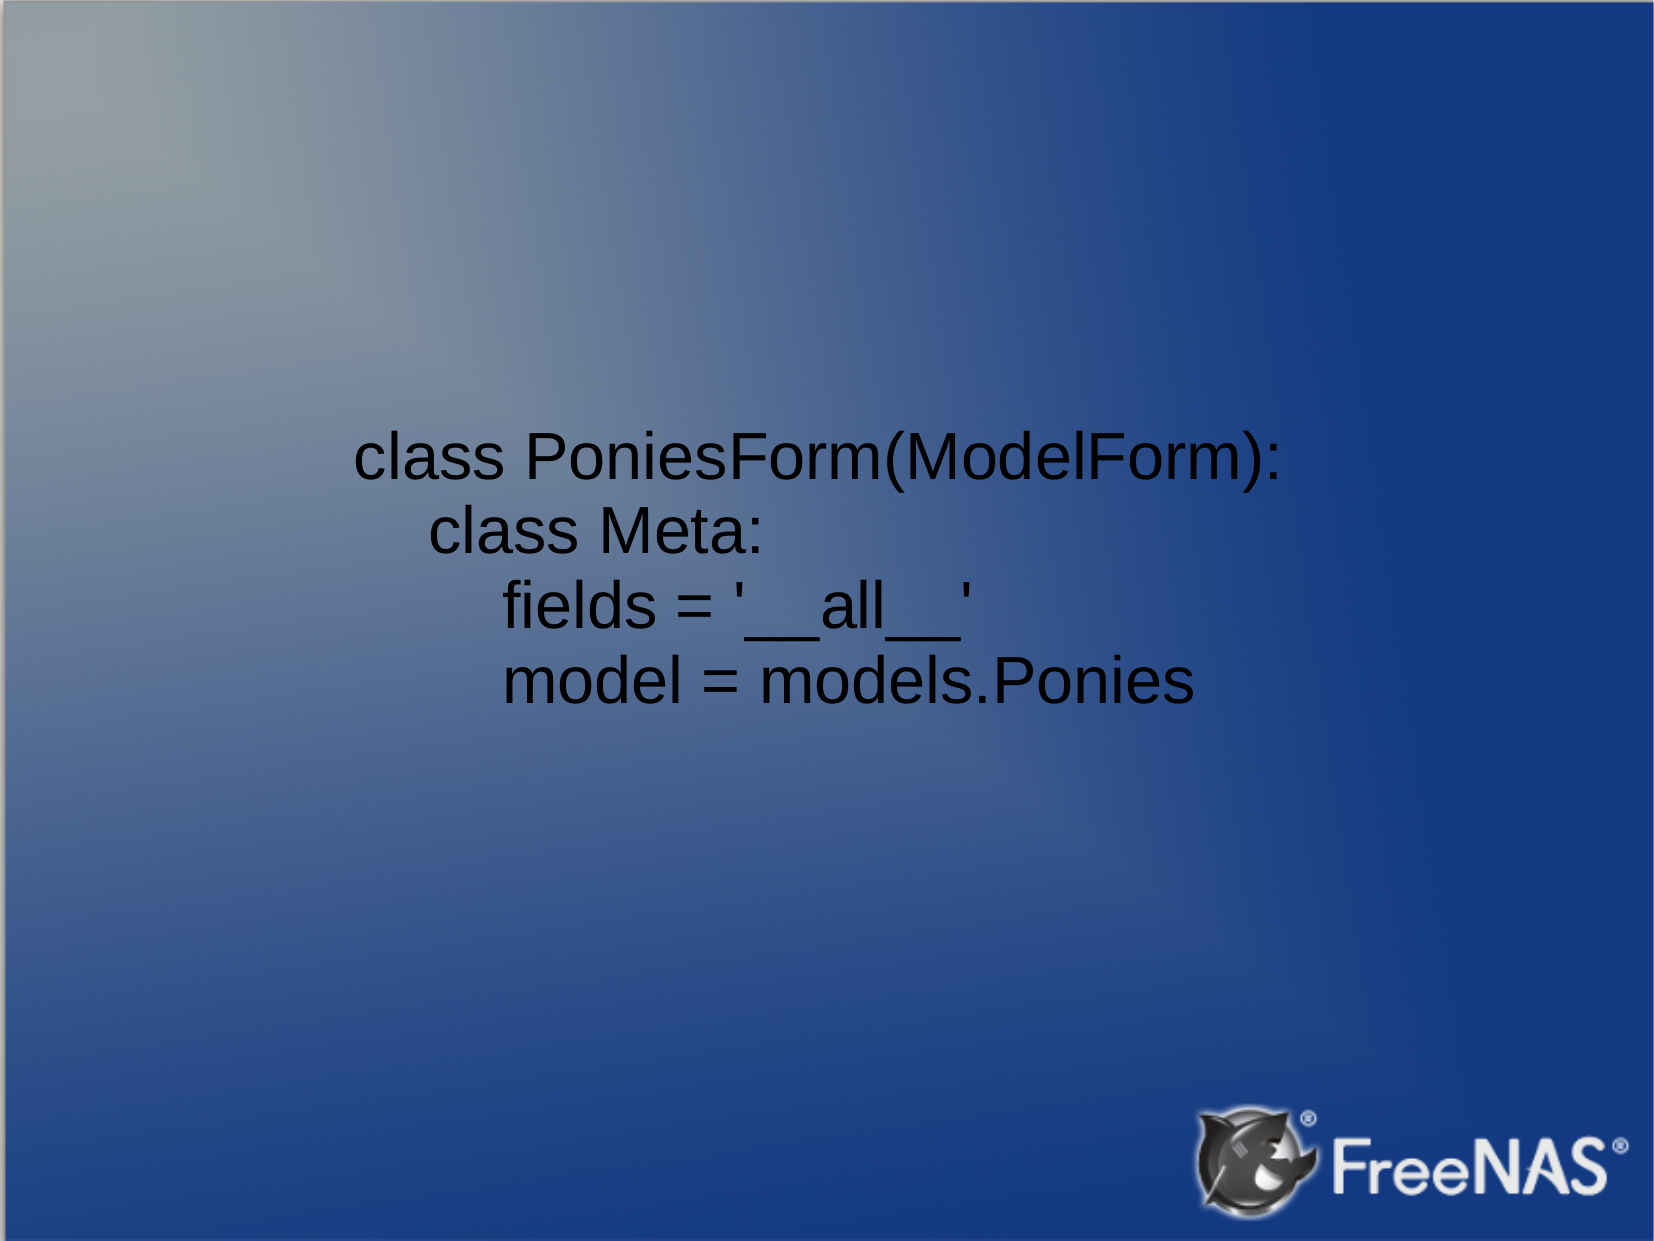

class PoniesForm(ModelForm):
 class Meta:
 fields = '__all__'
 model = models.Ponies